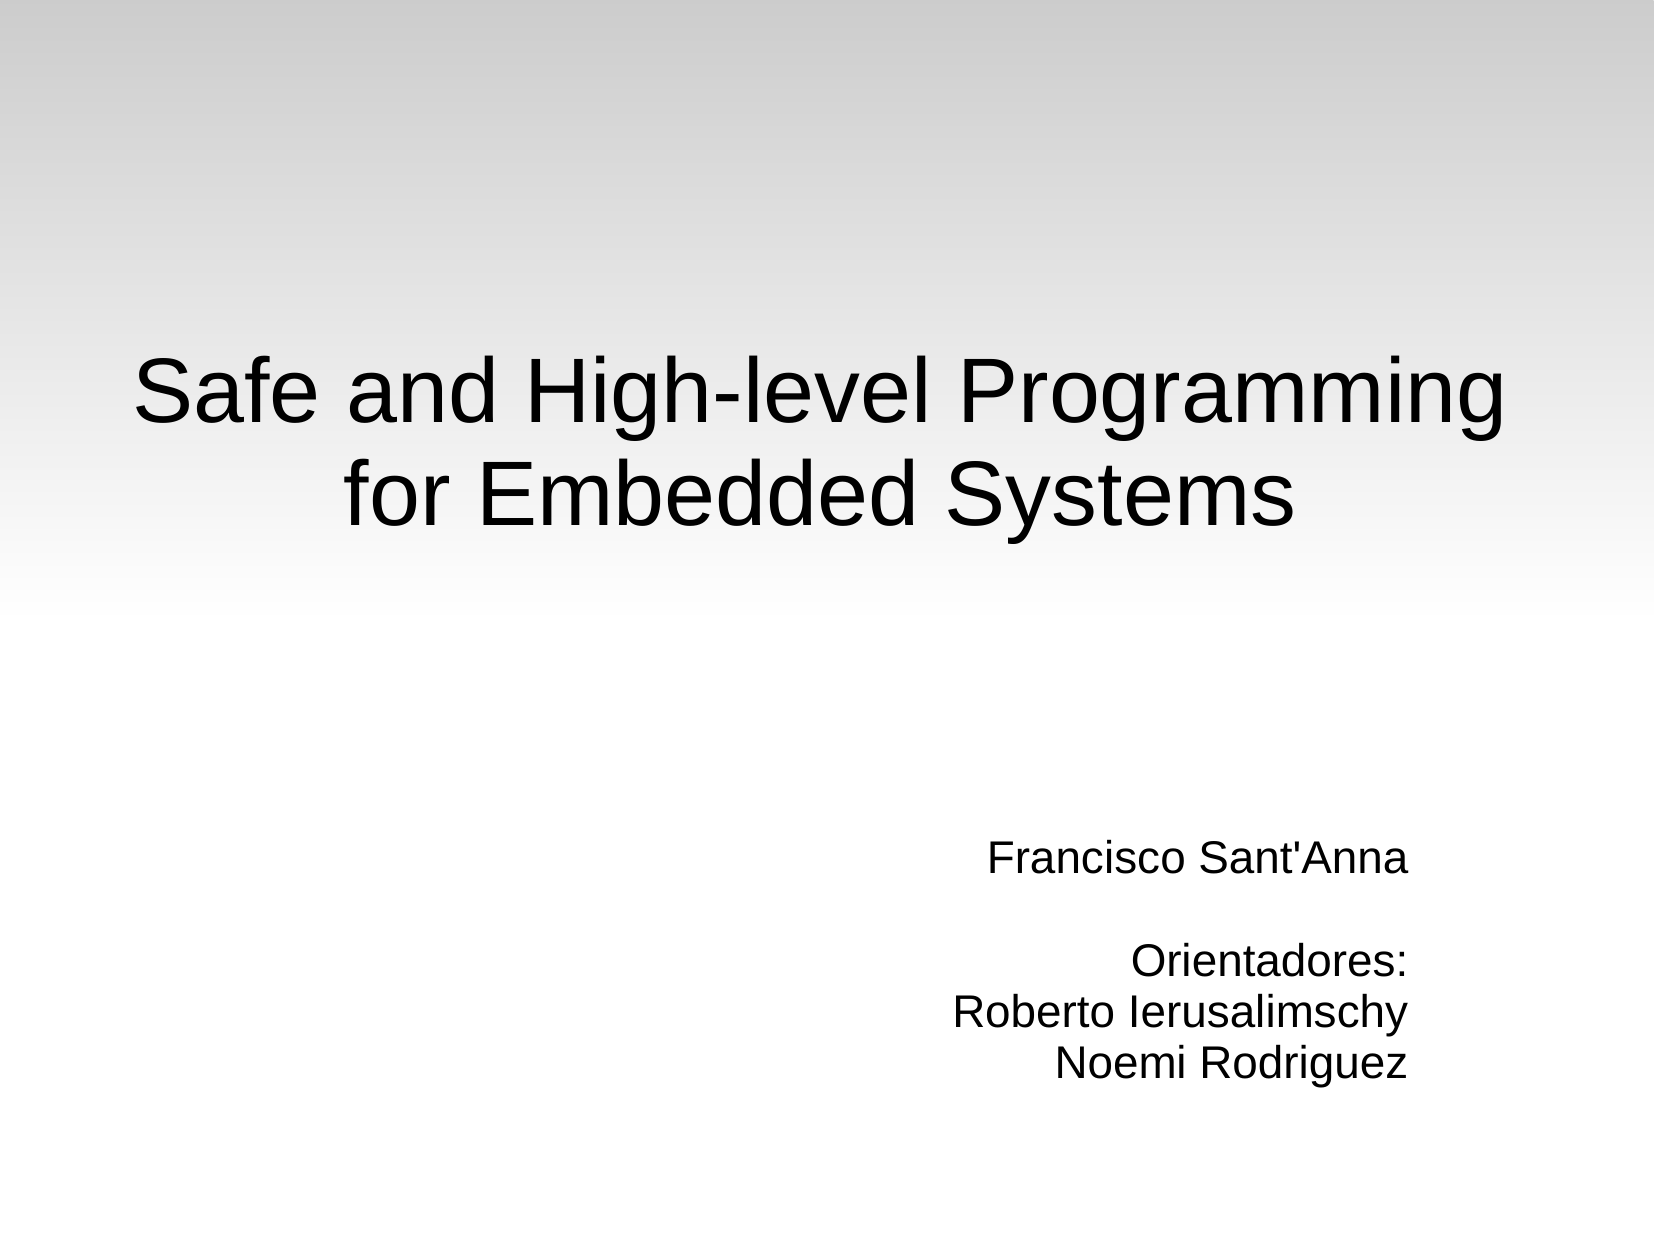

# Safe and High-level Programming for Embedded Systems
Francisco Sant'Anna
Orientadores:
Roberto Ierusalimschy
Noemi Rodriguez